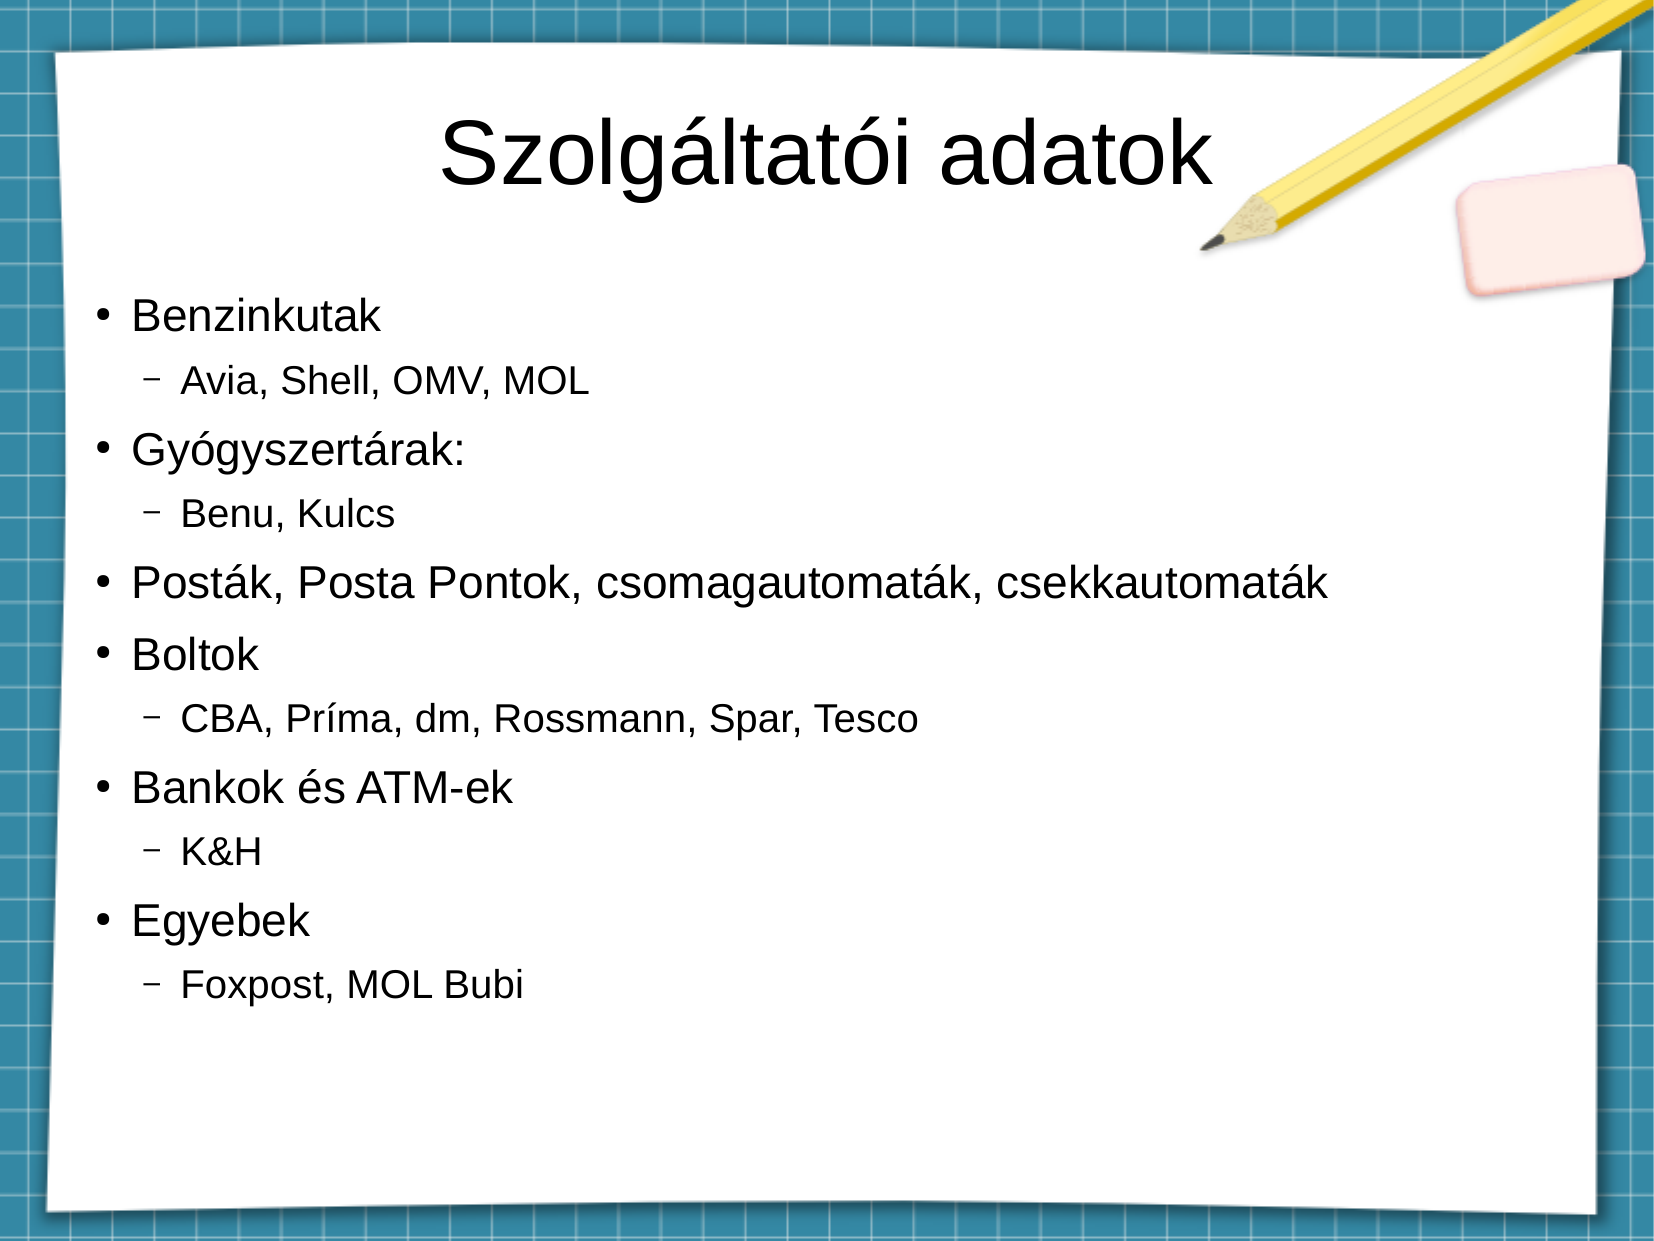

# Szolgáltatói adatok
Benzinkutak
Avia, Shell, OMV, MOL
Gyógyszertárak:
Benu, Kulcs
Posták, Posta Pontok, csomagautomaták, csekkautomaták
Boltok
CBA, Príma, dm, Rossmann, Spar, Tesco
Bankok és ATM-ek
K&H
Egyebek
Foxpost, MOL Bubi